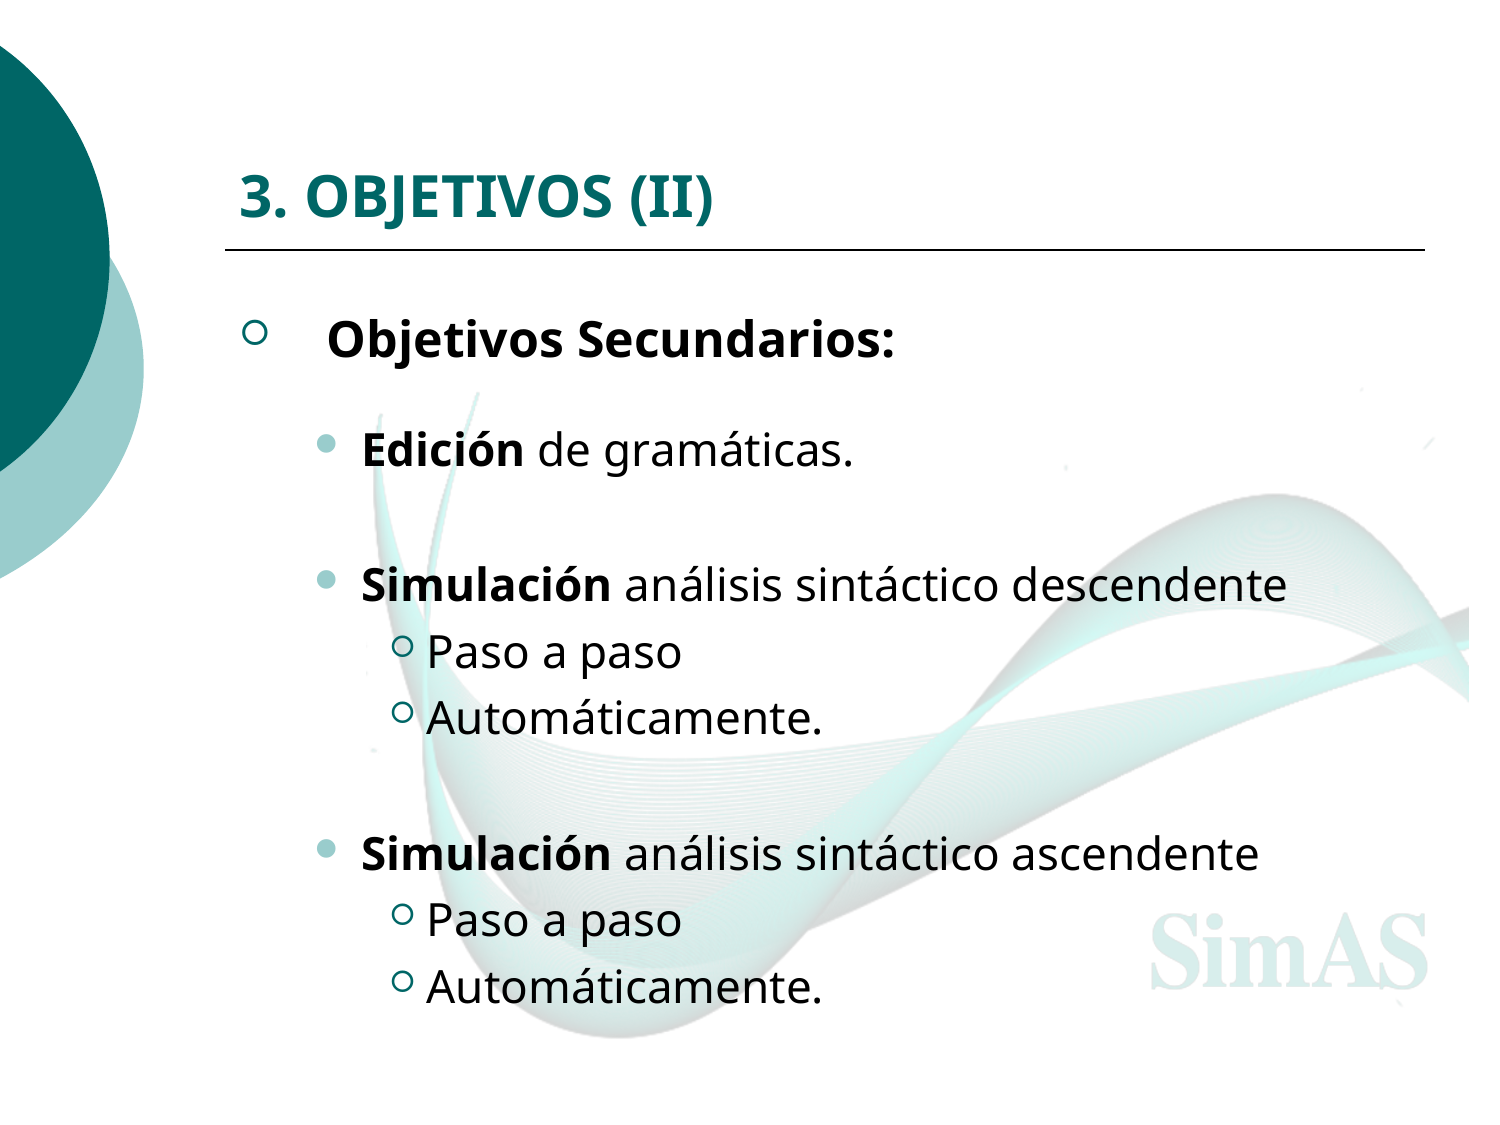

# 3. OBJETIVOS (II)
Objetivos Secundarios:
Edición de gramáticas.
Simulación análisis sintáctico descendente
Paso a paso
Automáticamente.
Simulación análisis sintáctico ascendente
Paso a paso
Automáticamente.